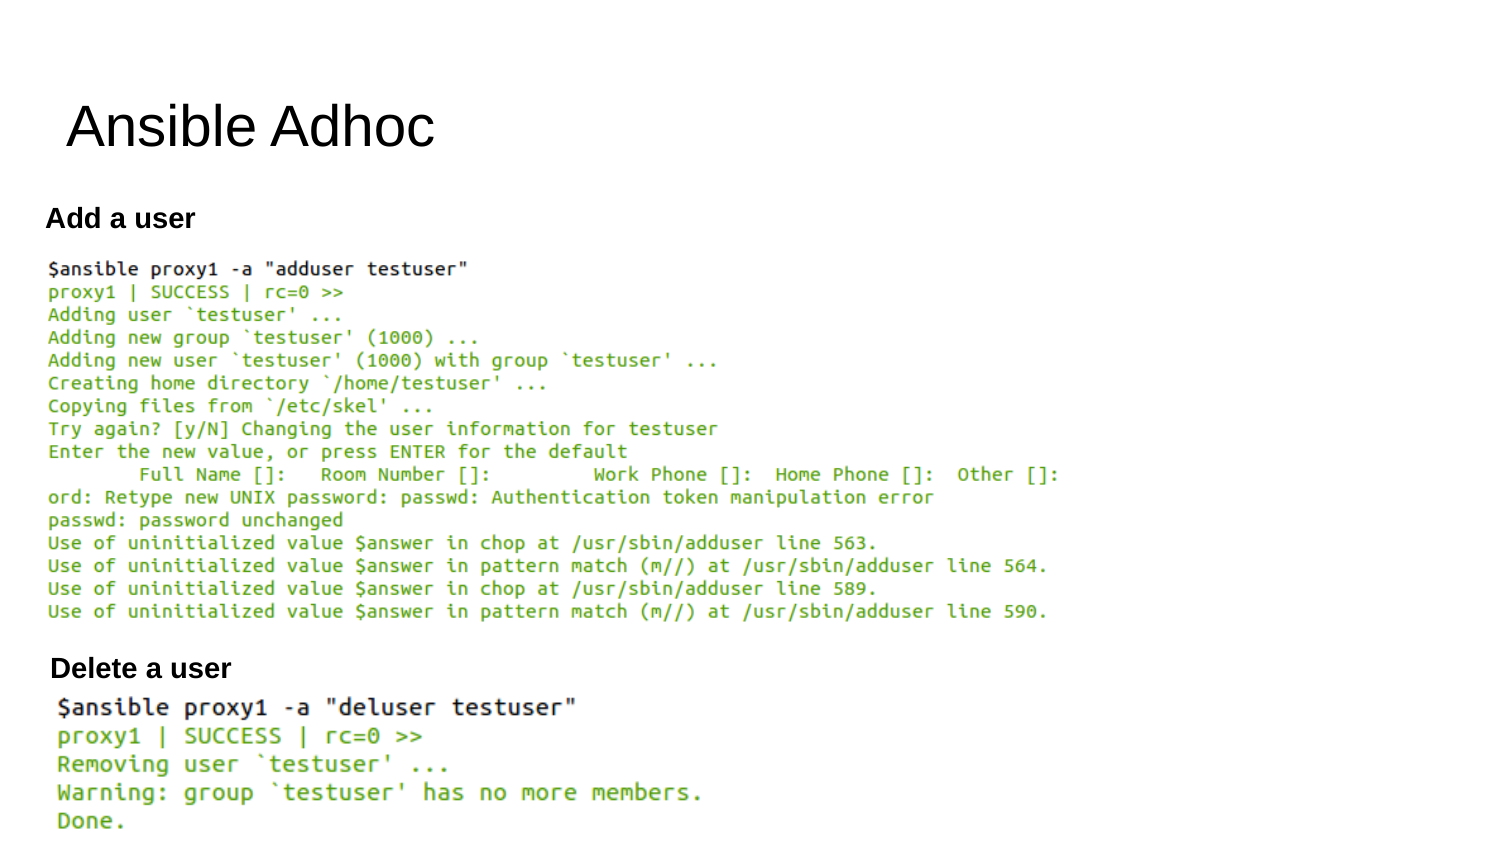

# Ansible Adhoc
Add a user
Delete a user